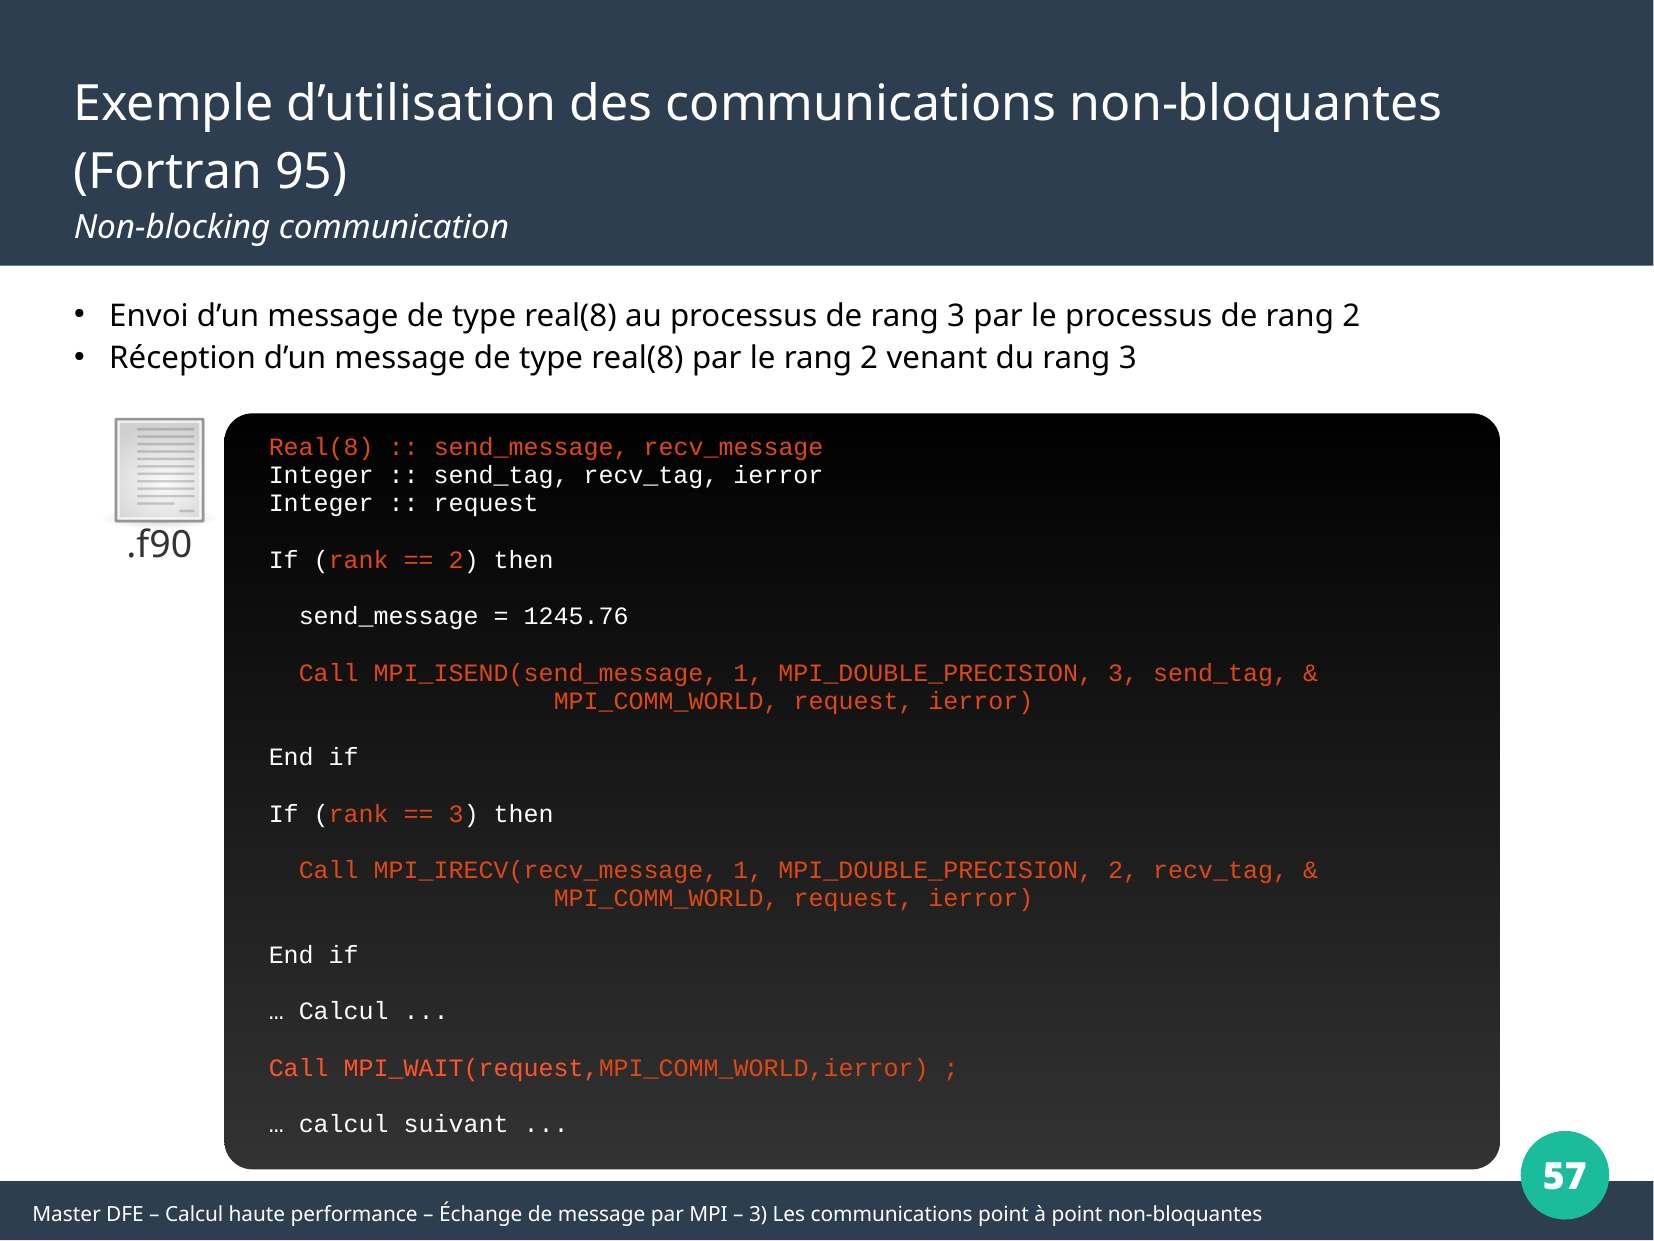

Exemple d’utilisation des communications non-bloquantes (Fortran 95)
Non-blocking communication
Envoi d’un message de type real(8) au processus de rang 3 par le processus de rang 2
Réception d’un message de type real(8) par le rang 2 venant du rang 3
Real(8) :: send_message, recv_message
Integer :: send_tag, recv_tag, ierror
Integer :: request
If (rank == 2) then
 send_message = 1245.76
 Call MPI_ISEND(send_message, 1, MPI_DOUBLE_PRECISION, 3, send_tag, &
 MPI_COMM_WORLD, request, ierror)
End if
If (rank == 3) then
 Call MPI_IRECV(recv_message, 1, MPI_DOUBLE_PRECISION, 2, recv_tag, &
 MPI_COMM_WORLD, request, ierror)
End if
… Calcul ...
Call MPI_WAIT(request,MPI_COMM_WORLD,ierror) ;
… calcul suivant ...
.f90
57
Master DFE – Calcul haute performance – Échange de message par MPI – 3) Les communications point à point non-bloquantes